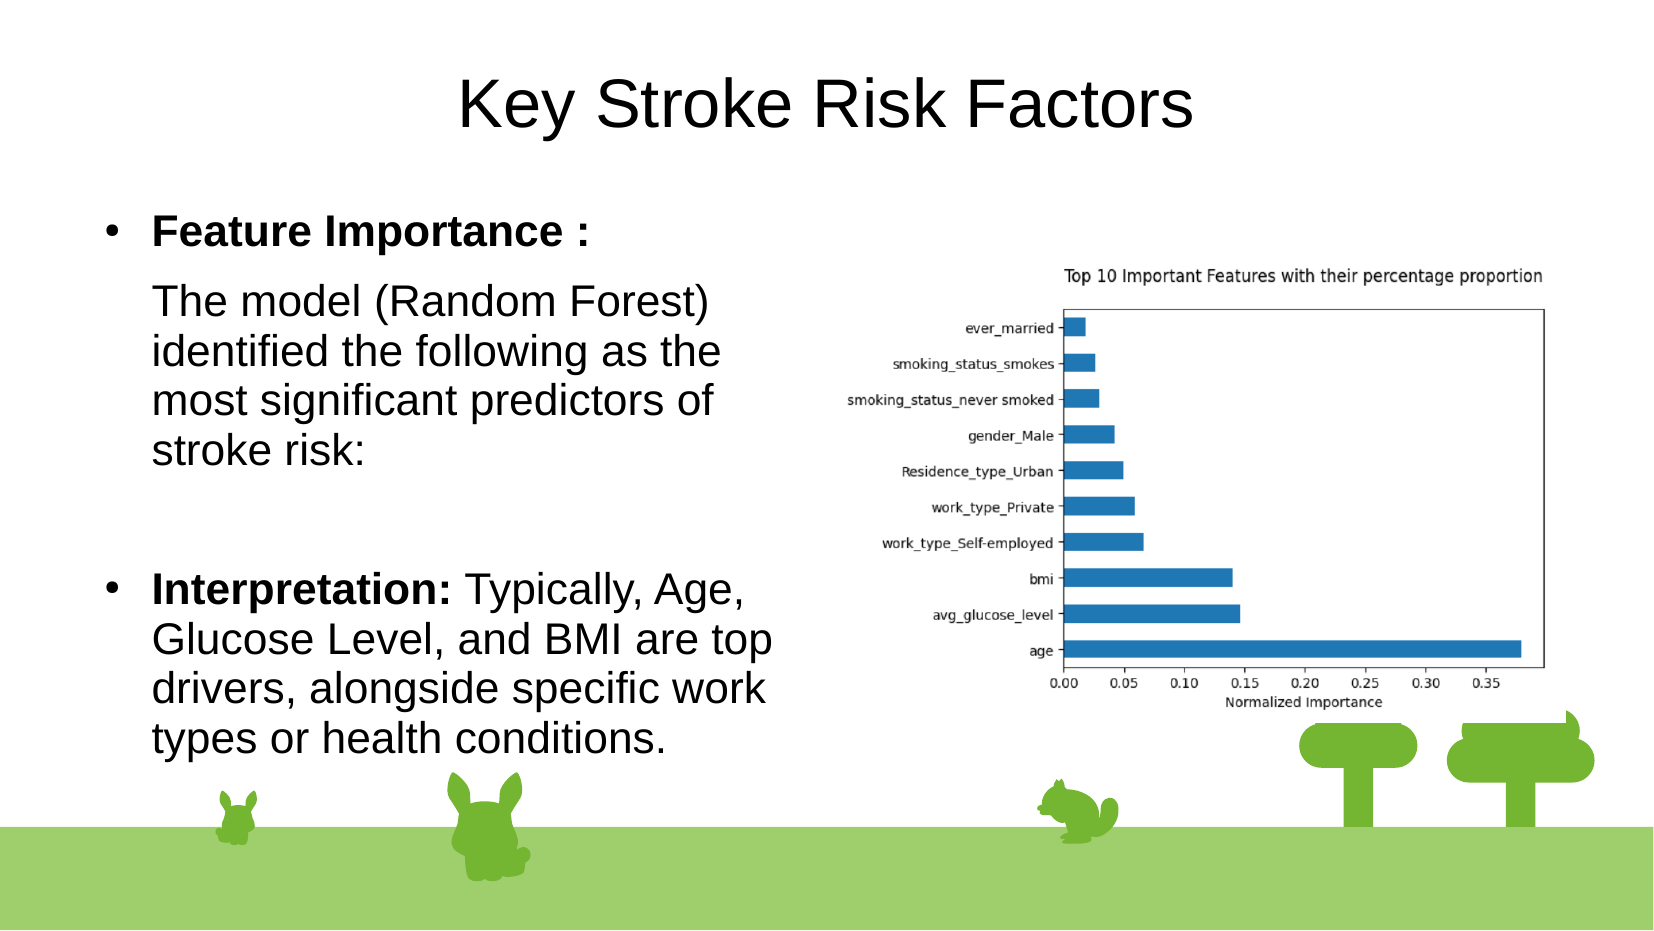

# Key Stroke Risk Factors
Feature Importance :
The model (Random Forest) identified the following as the most significant predictors of stroke risk:
Interpretation: Typically, Age, Glucose Level, and BMI are top drivers, alongside specific work types or health conditions.